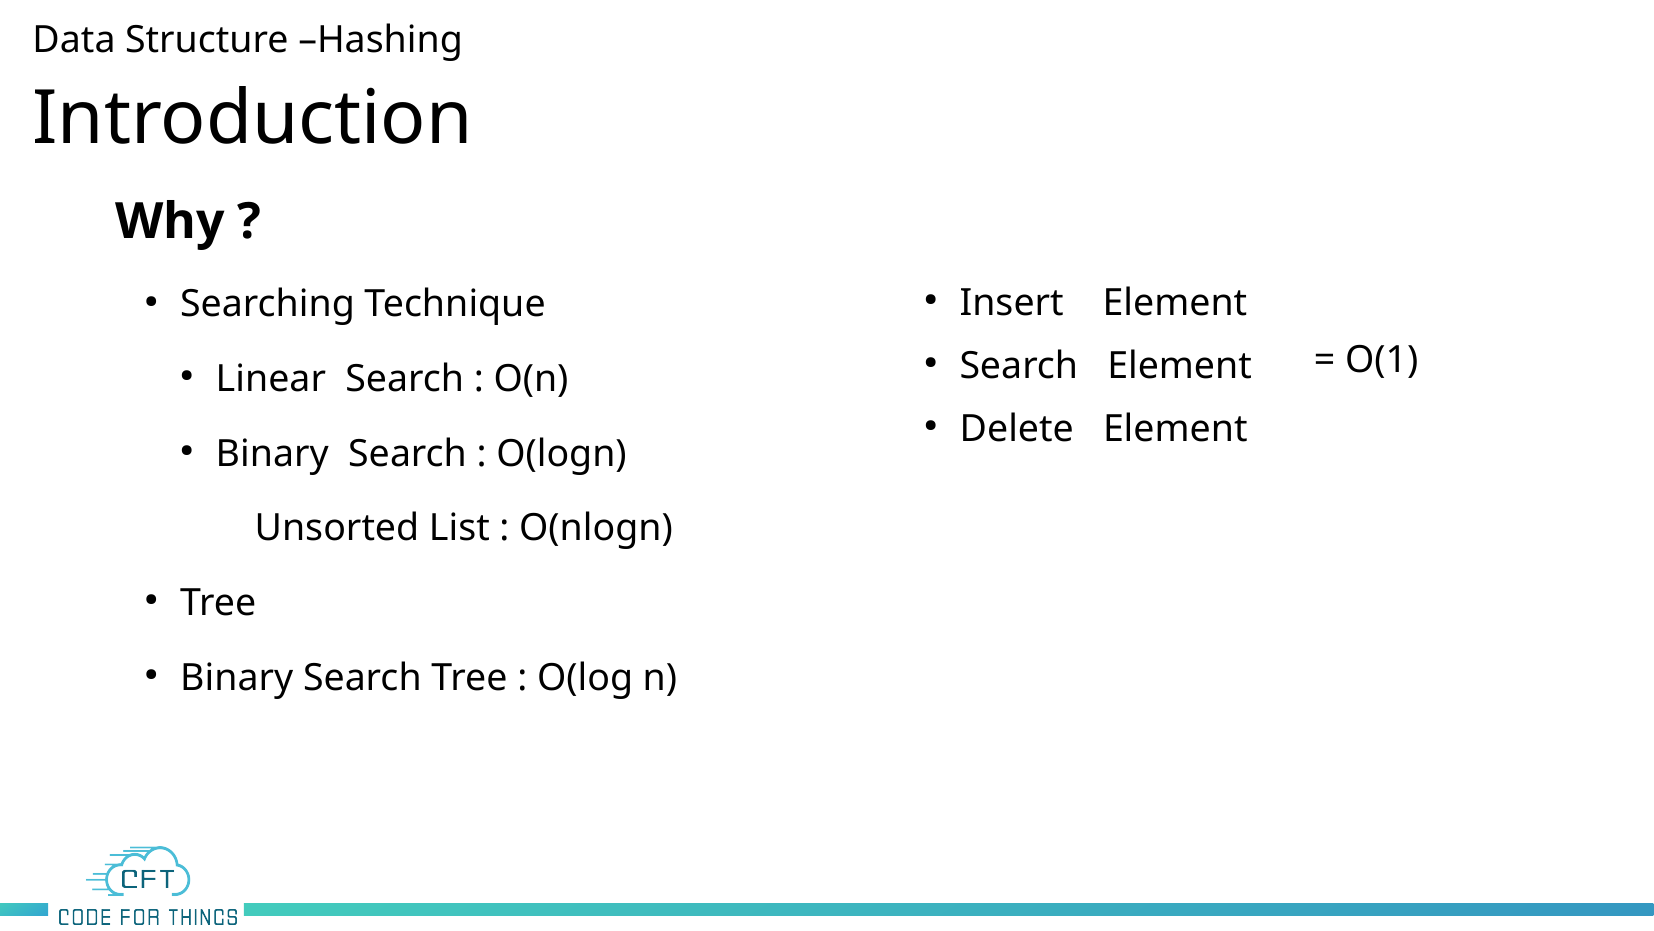

# Data Structure –Hashing Introduction
Why ?
Insert Element
Search Element
Delete Element
Searching Technique
Linear Search : O(n)
Binary Search : O(logn)
 Unsorted List : O(nlogn)
Tree
Binary Search Tree : O(log n)
= O(1)